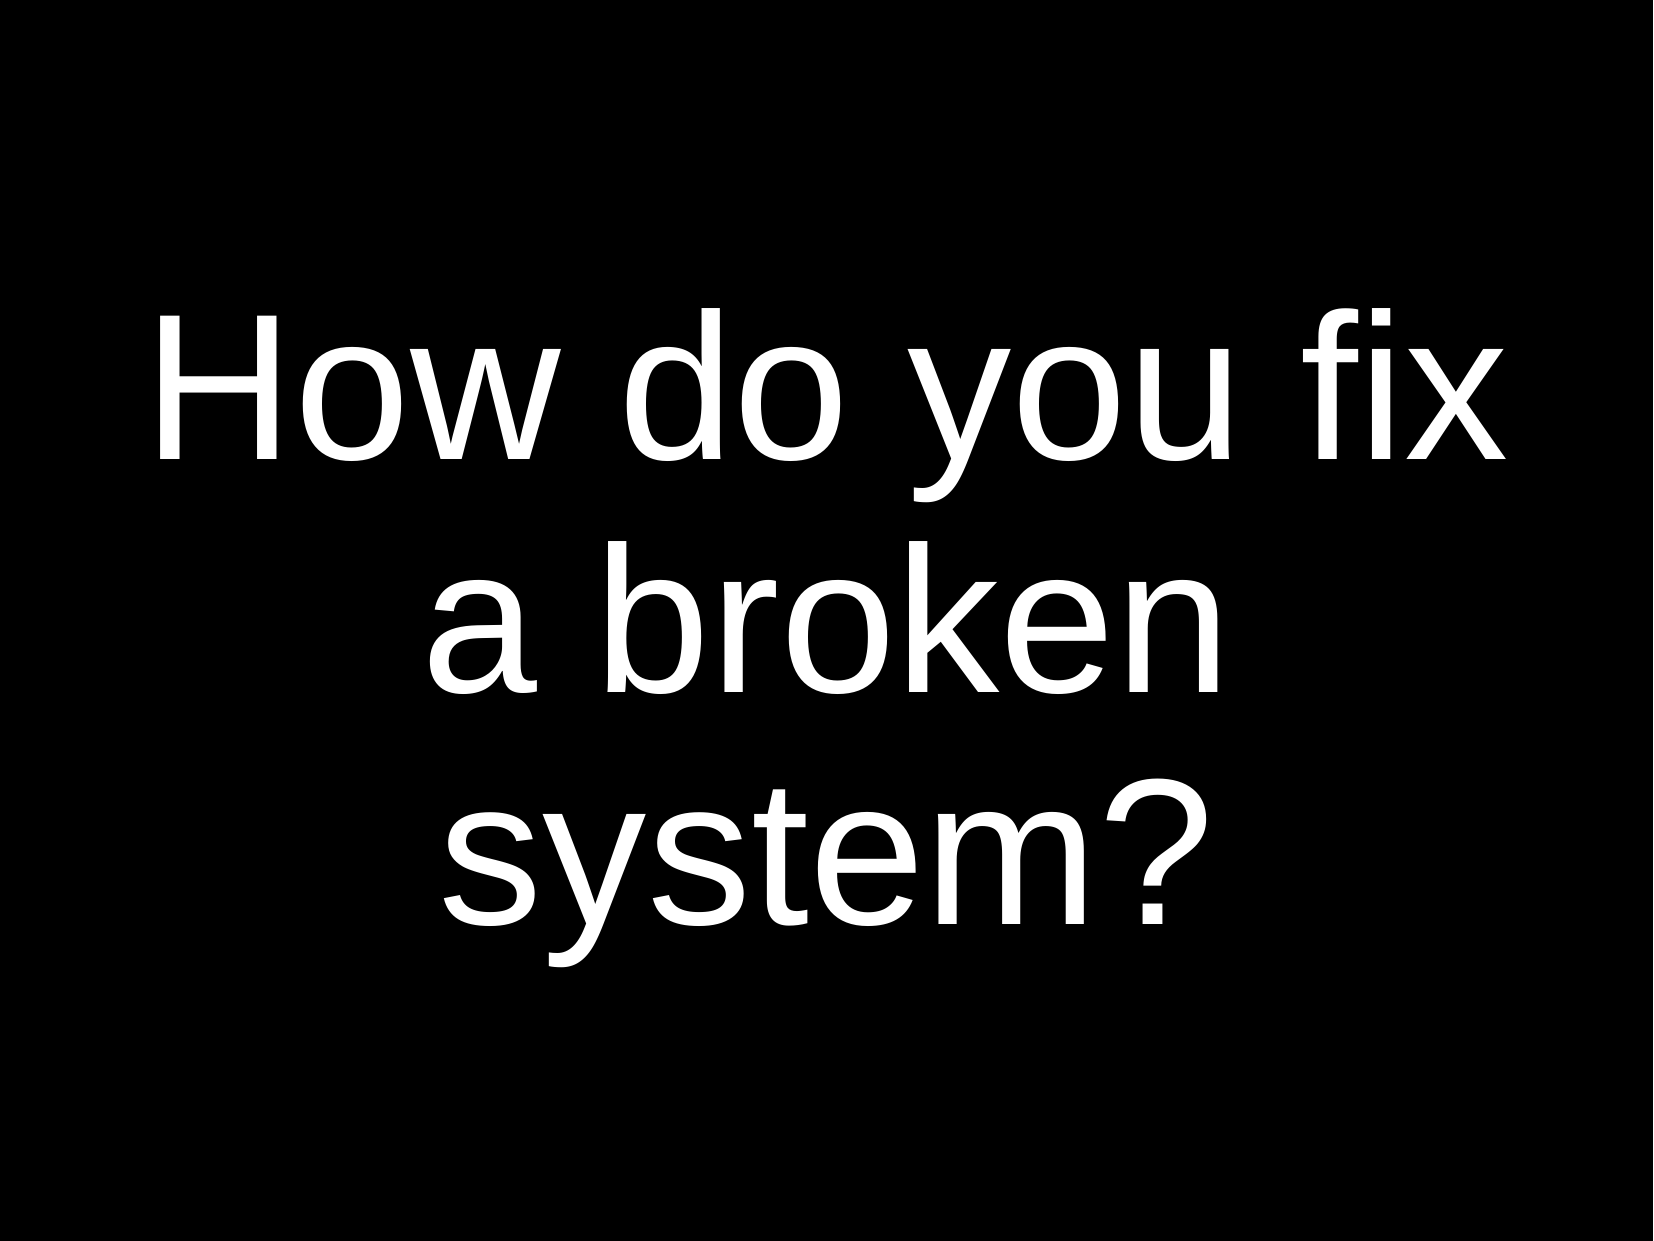

# How do you fix a broken system?